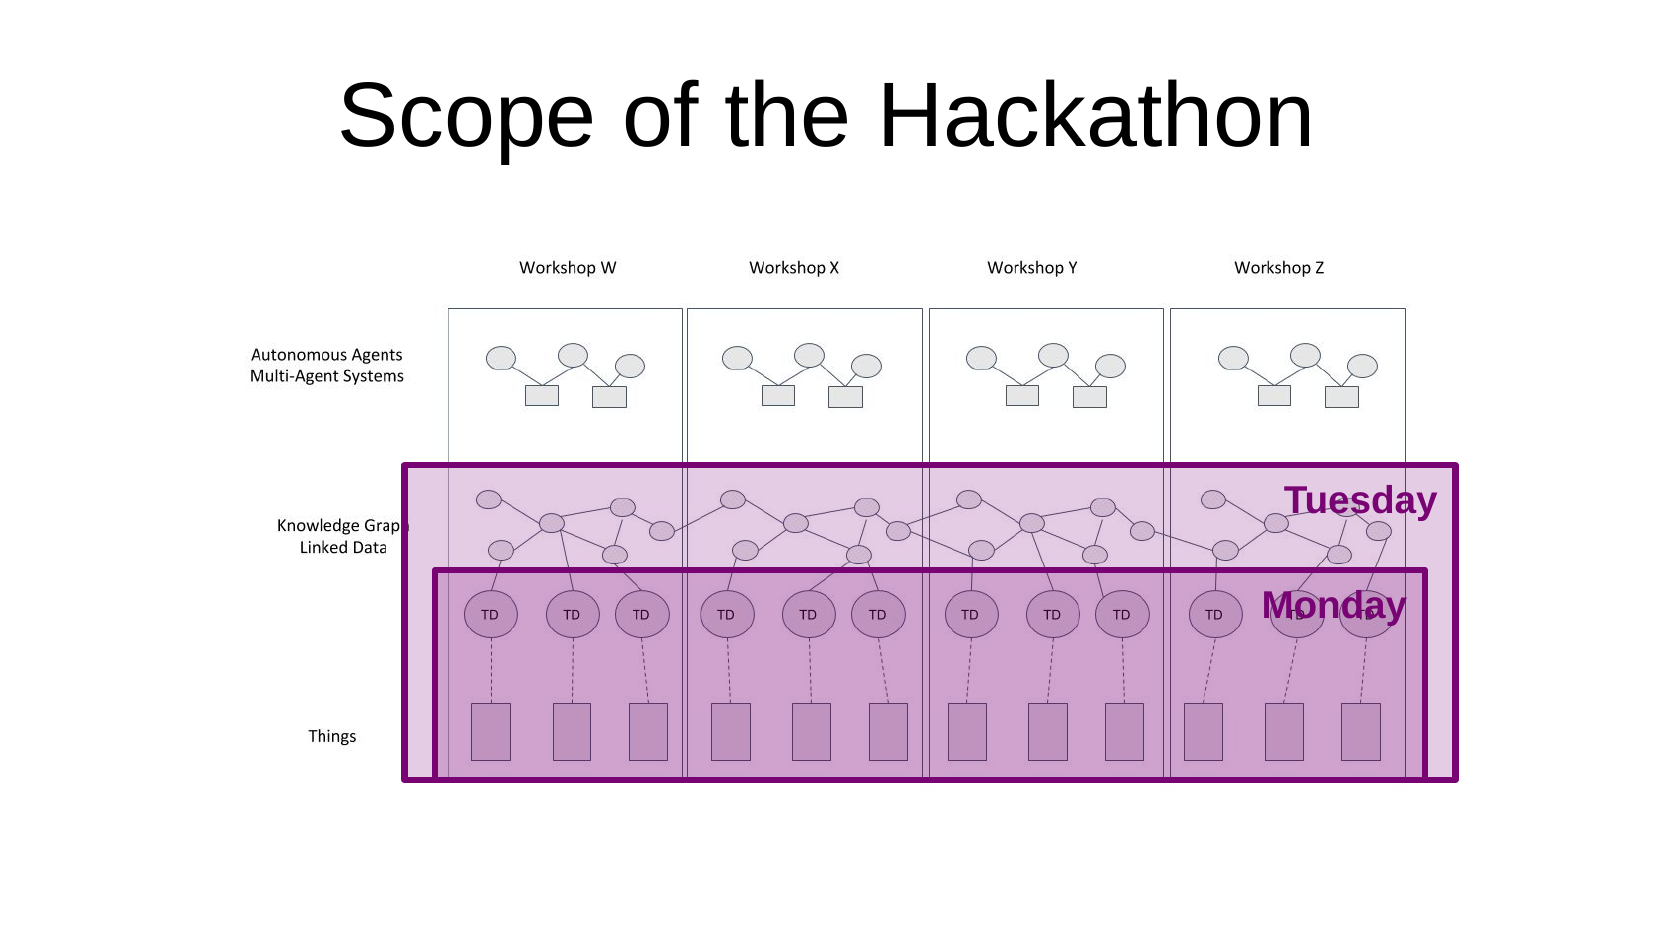

# Scope of the Hackathon
Tuesday
Monday